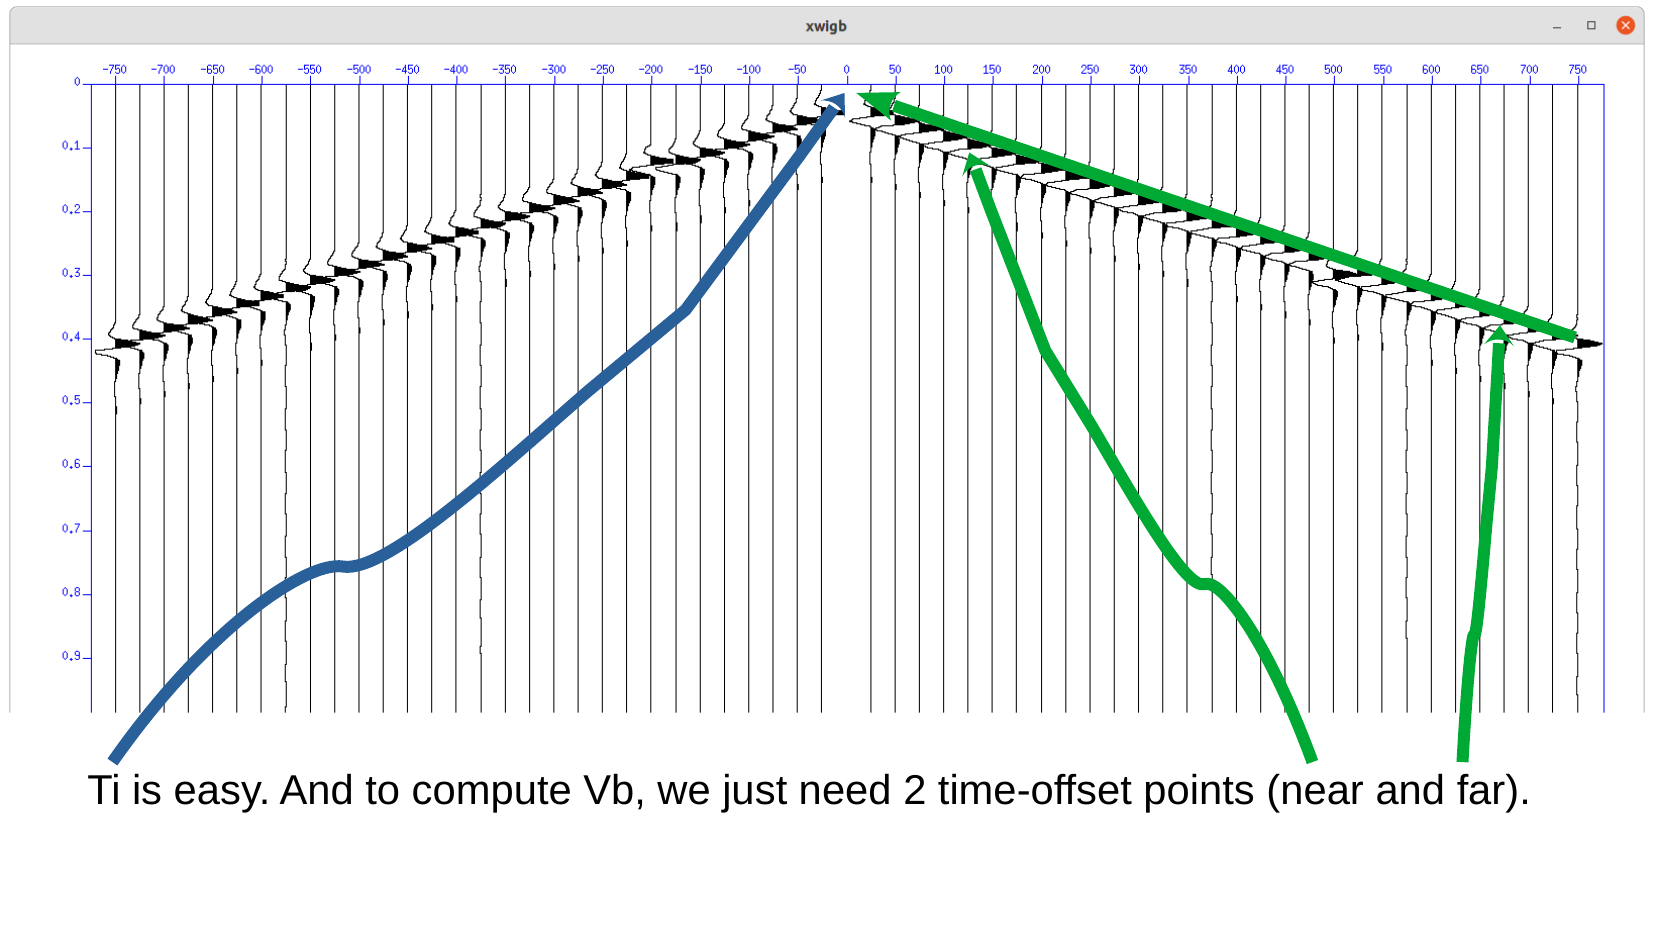

Ti is easy. And to compute Vb, we just need 2 time-offset points (near and far).